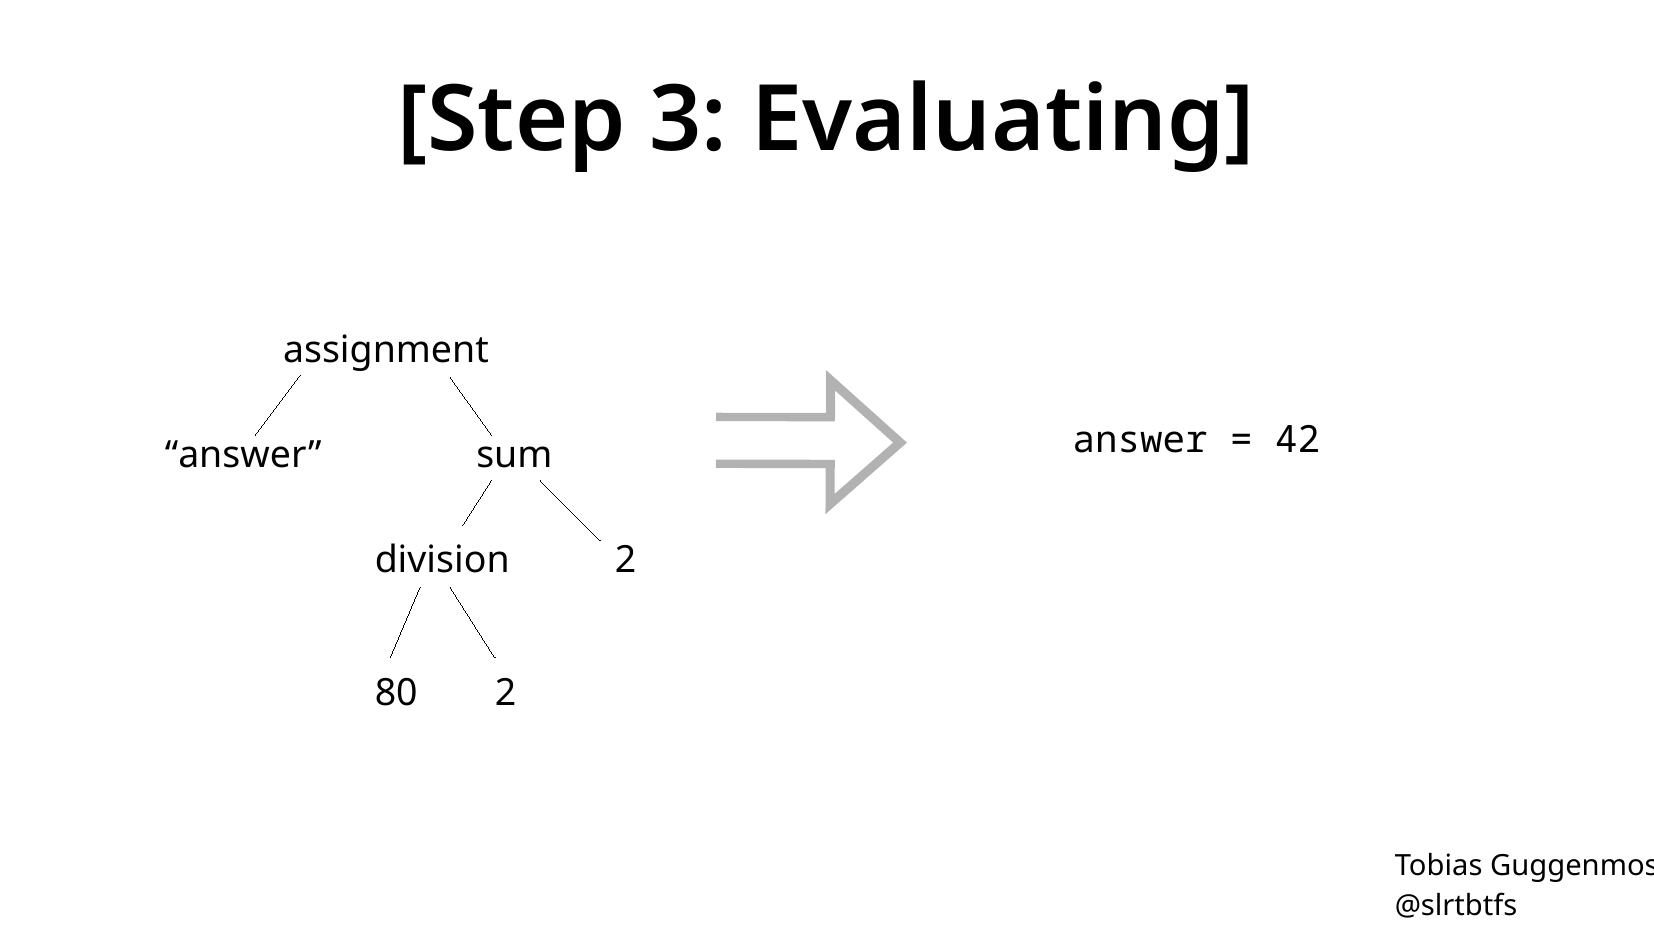

# [Step 3: Evaluating]
assignment
answer = 42
“answer”
sum
division
2
80
2